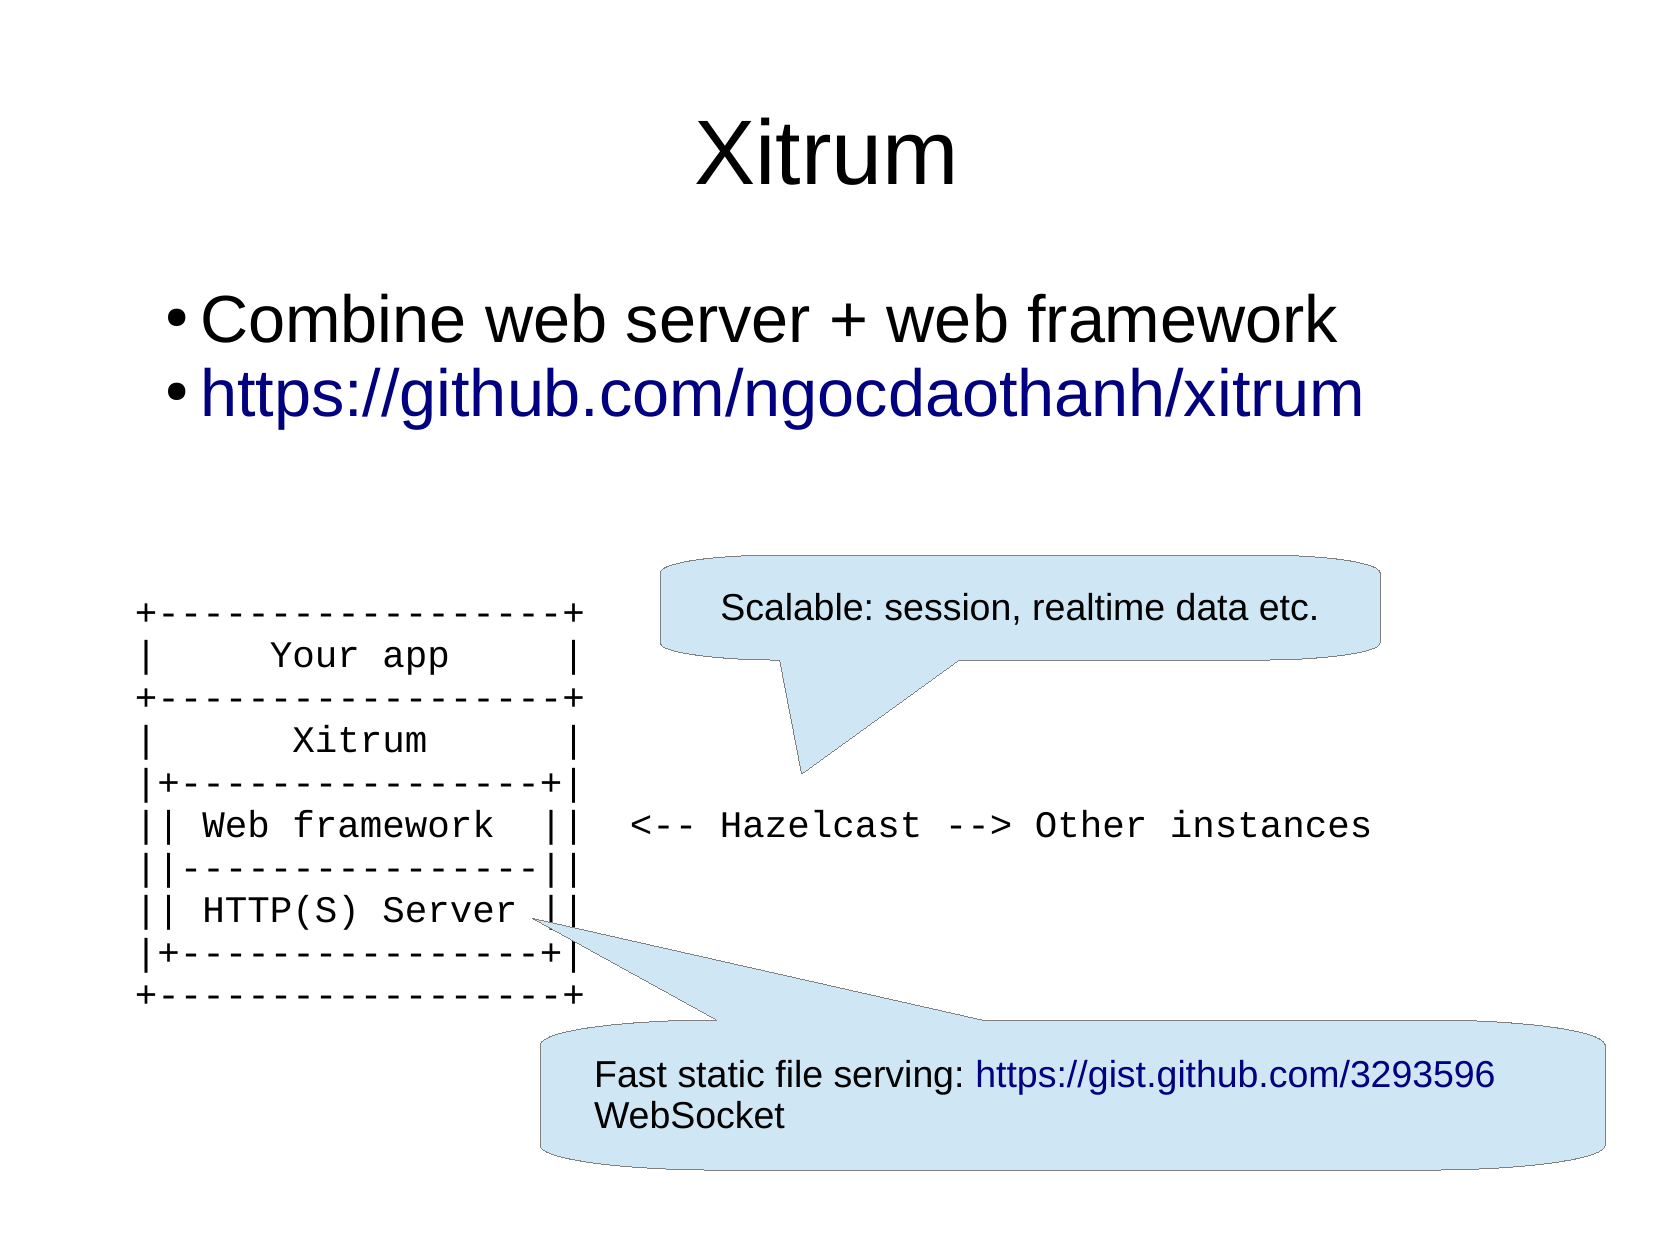

# Xitrum
Combine web server + web framework
https://github.com/ngocdaothanh/xitrum
Scalable: session, realtime data etc.
+------------------+
| Your app |
+------------------+
| Xitrum |
|+----------------+|
|| Web framework || <-- Hazelcast --> Other instances
||----------------||
|| HTTP(S) Server ||
|+----------------+|
+------------------+
Fast static file serving: https://gist.github.com/3293596
WebSocket